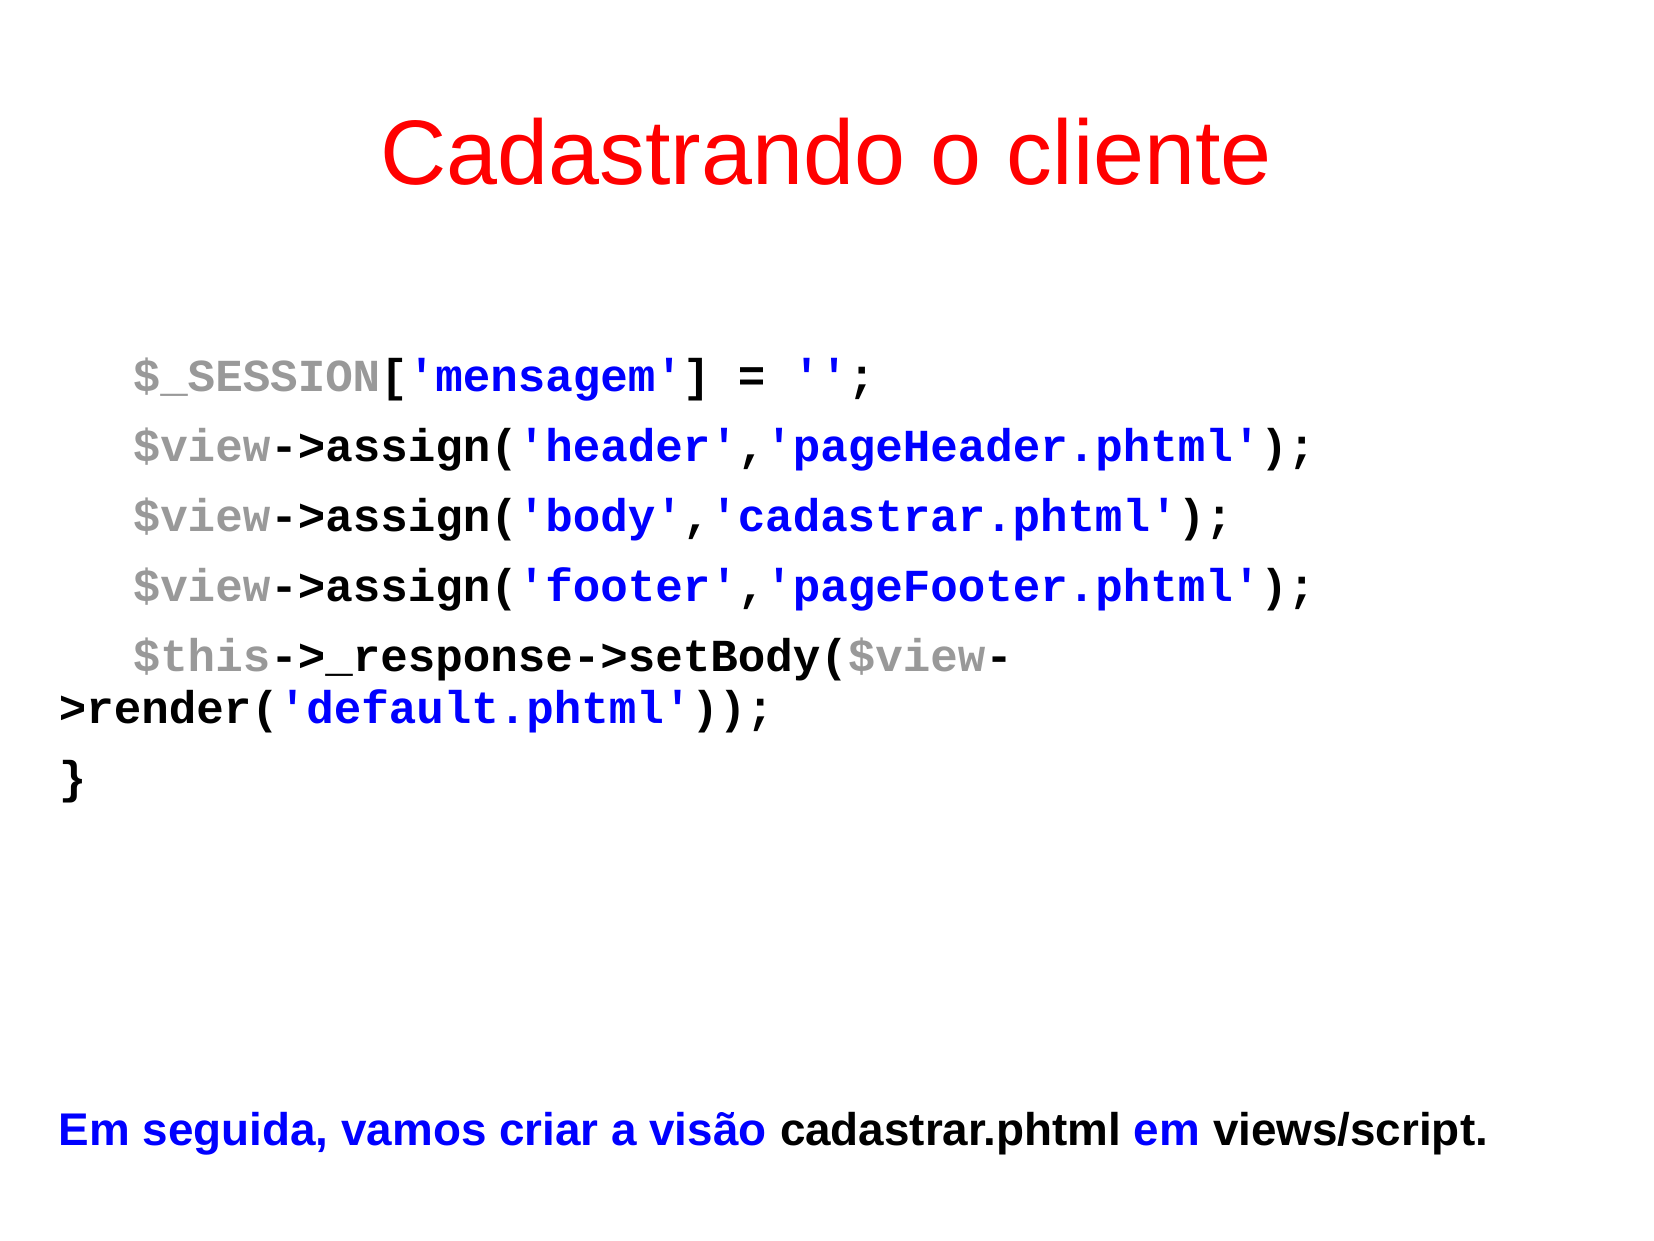

# Cadastrando o cliente
 	$_SESSION['mensagem'] = '';
 	$view->assign('header','pageHeader.phtml');
 	$view->assign('body','cadastrar.phtml');
 	$view->assign('footer','pageFooter.phtml');
 	$this->_response->setBody($view->render('default.phtml'));
}
Em seguida, vamos criar a visão cadastrar.phtml em views/script.